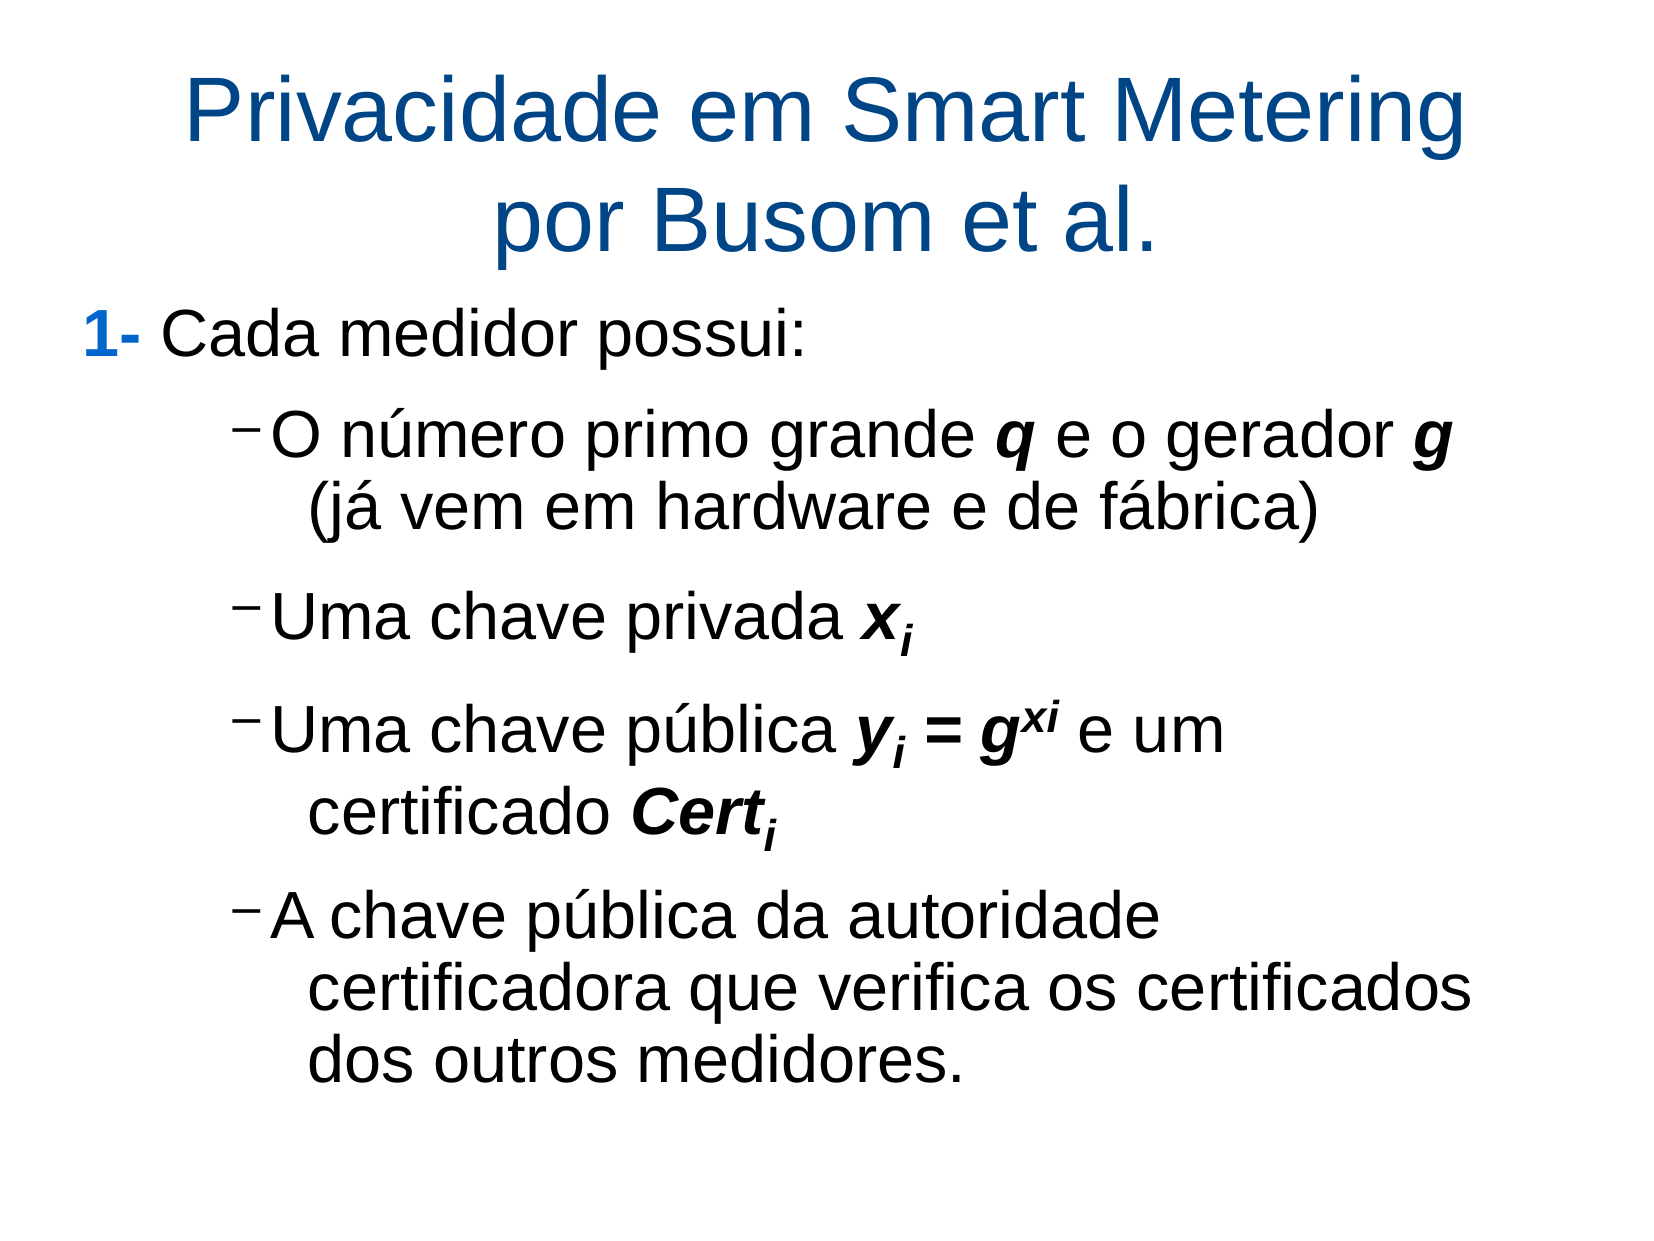

# Privacidade em Smart Metering por Busom et al.
1- Cada medidor possui:
O número primo grande q e o gerador g (já vem em hardware e de fábrica)
Uma chave privada xi
Uma chave pública yi = gxi e um certificado Certi
A chave pública da autoridade certificadora que verifica os certificados dos outros medidores.